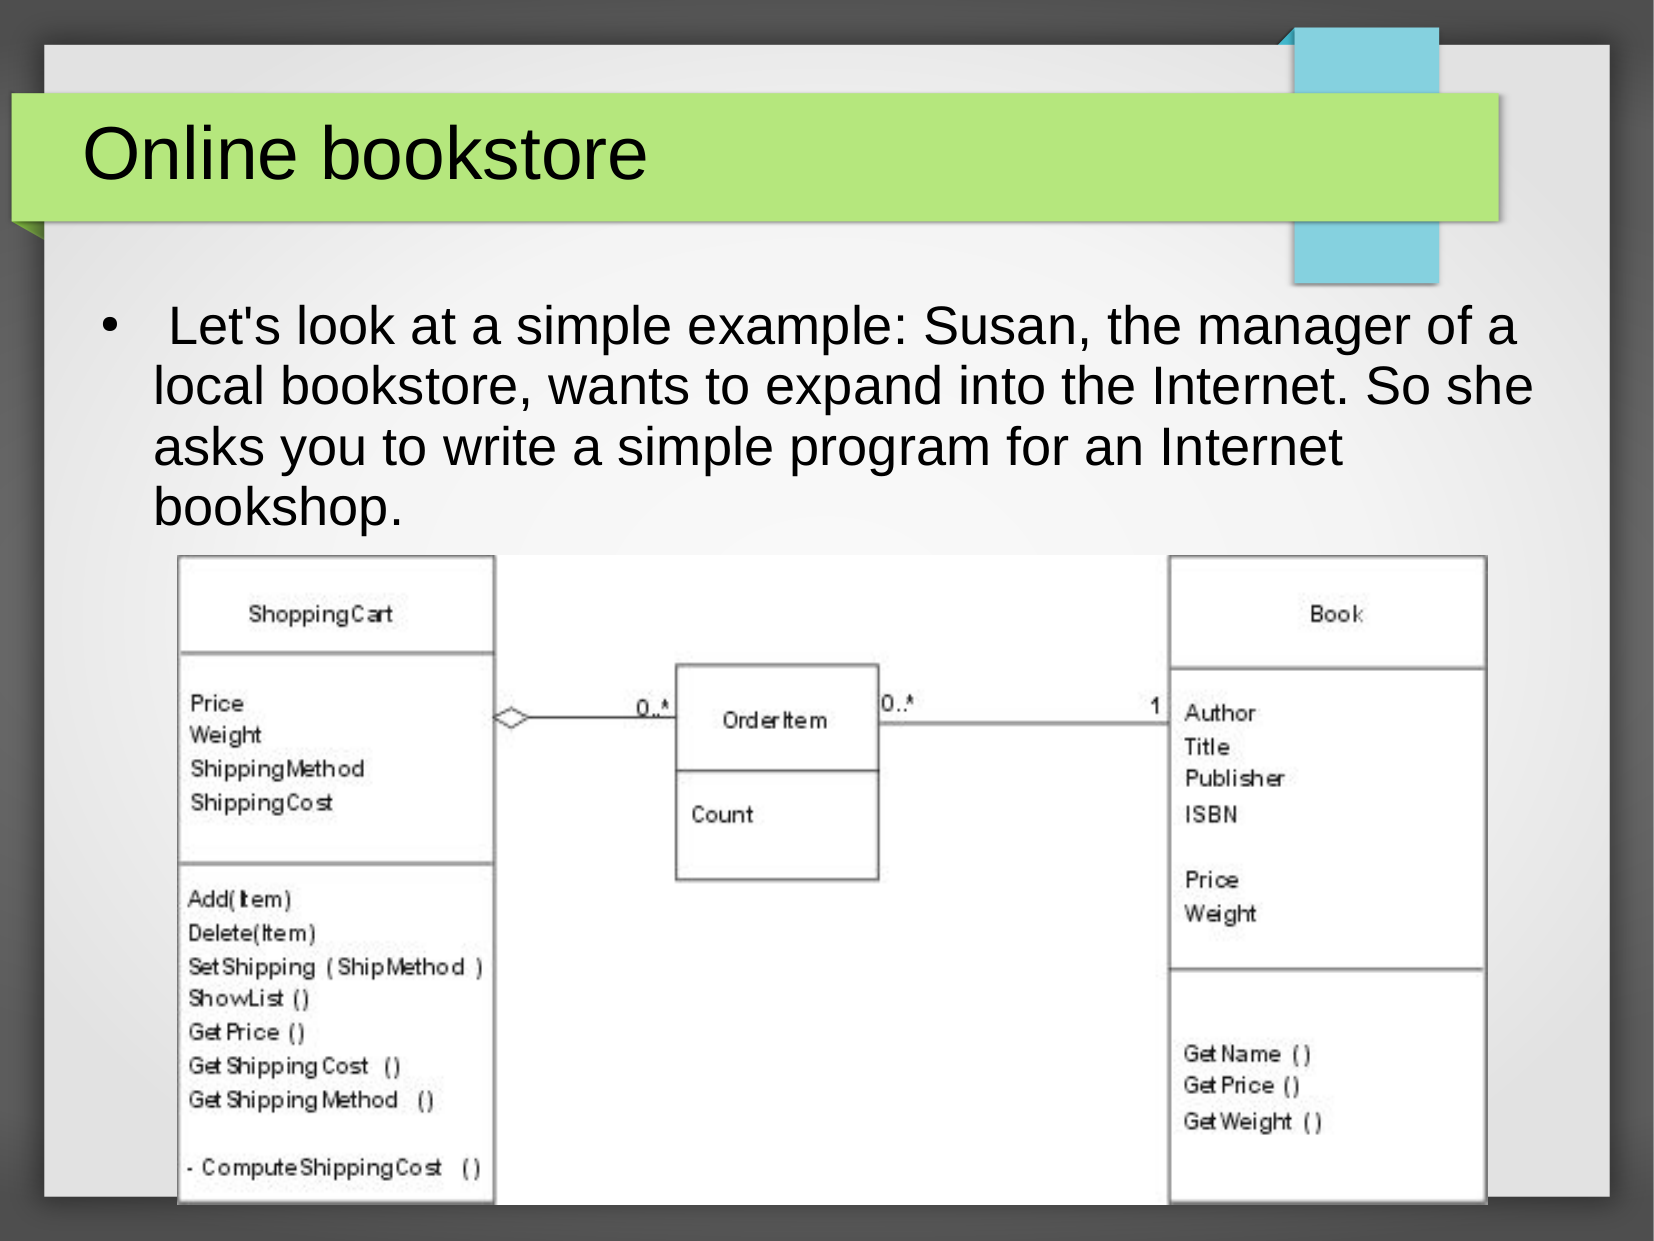

# Online bookstore
 Let's look at a simple example: Susan, the manager of a local bookstore, wants to expand into the Internet. So she asks you to write a simple program for an Internet bookshop.